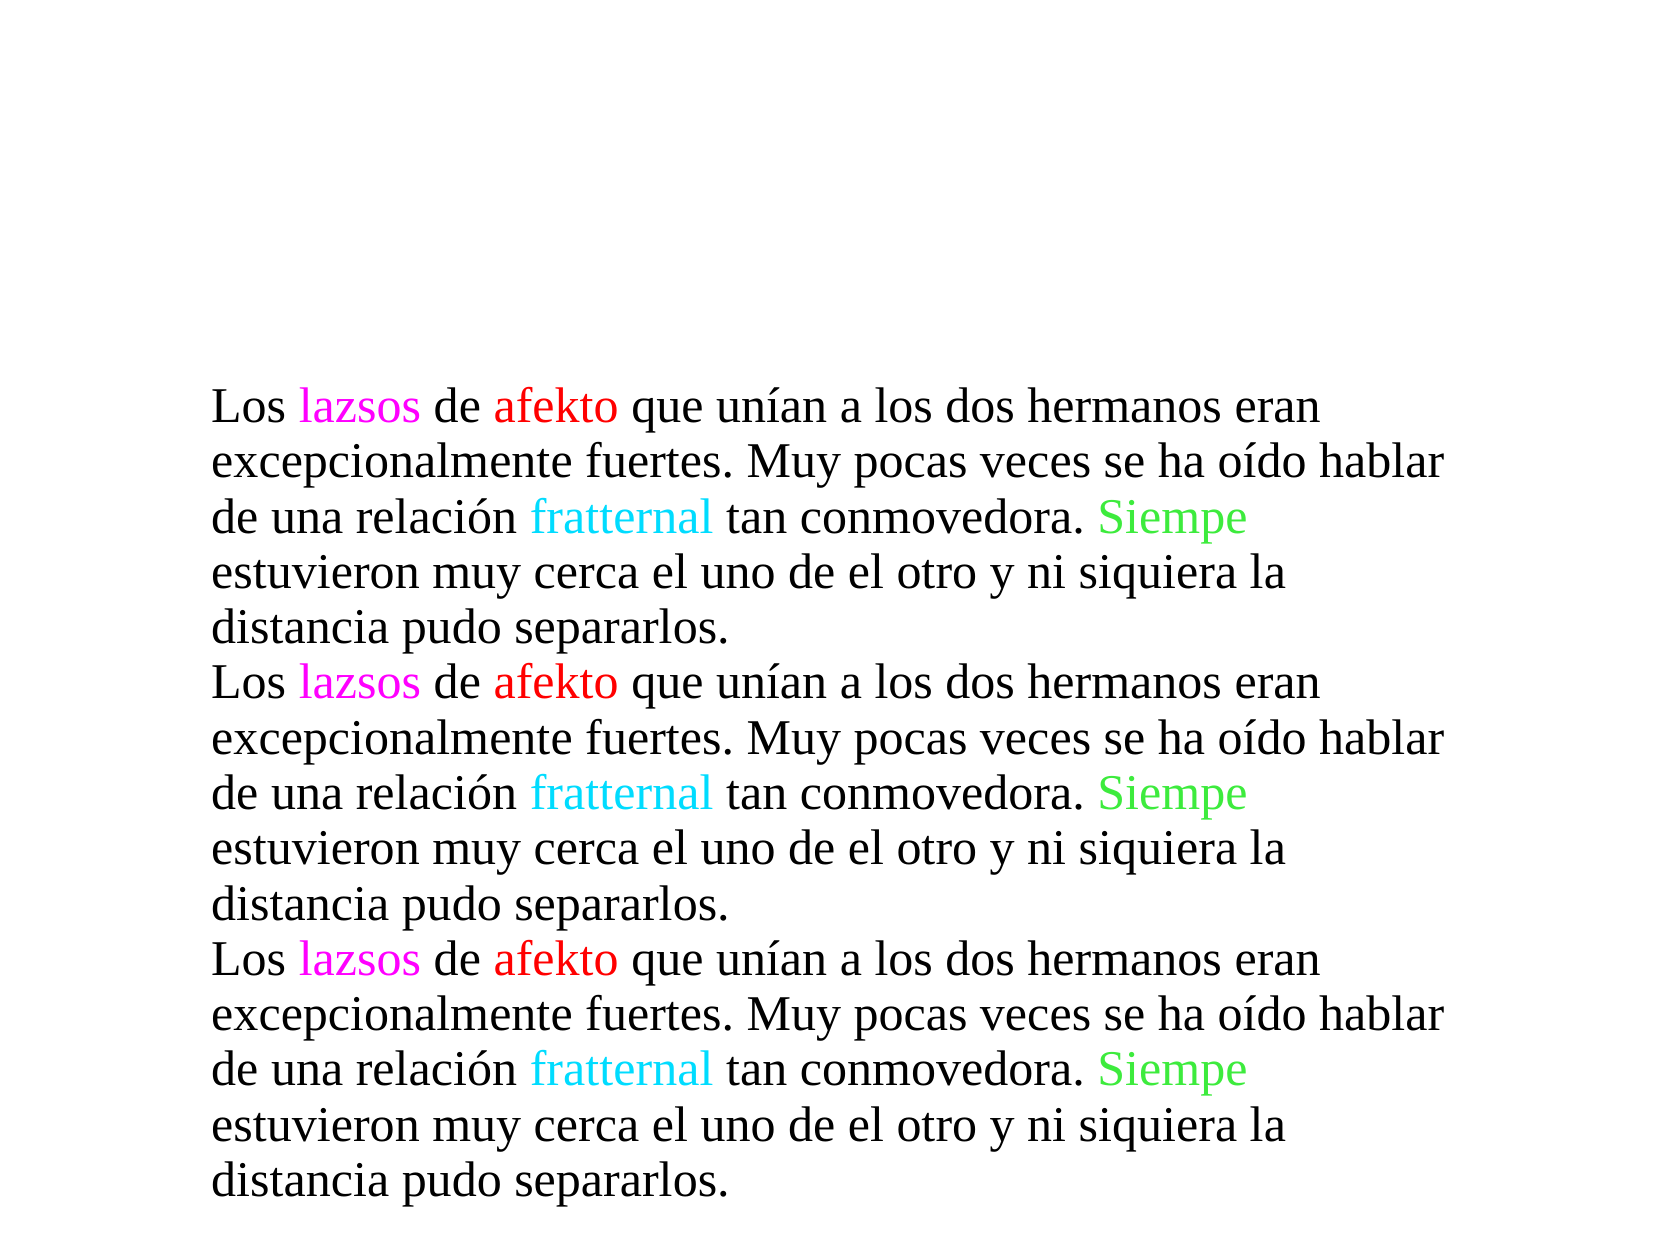

Los lazsos de afekto que unían a los dos hermanos eran excepcionalmente fuertes. Muy pocas veces se ha oído hablar de una relación fratternal tan conmovedora. Siempe estuvieron muy cerca el uno de el otro y ni siquiera la distancia pudo separarlos.
Los lazsos de afekto que unían a los dos hermanos eran excepcionalmente fuertes. Muy pocas veces se ha oído hablar de una relación fratternal tan conmovedora. Siempe estuvieron muy cerca el uno de el otro y ni siquiera la distancia pudo separarlos.
Los lazsos de afekto que unían a los dos hermanos eran excepcionalmente fuertes. Muy pocas veces se ha oído hablar de una relación fratternal tan conmovedora. Siempe estuvieron muy cerca el uno de el otro y ni siquiera la distancia pudo separarlos.